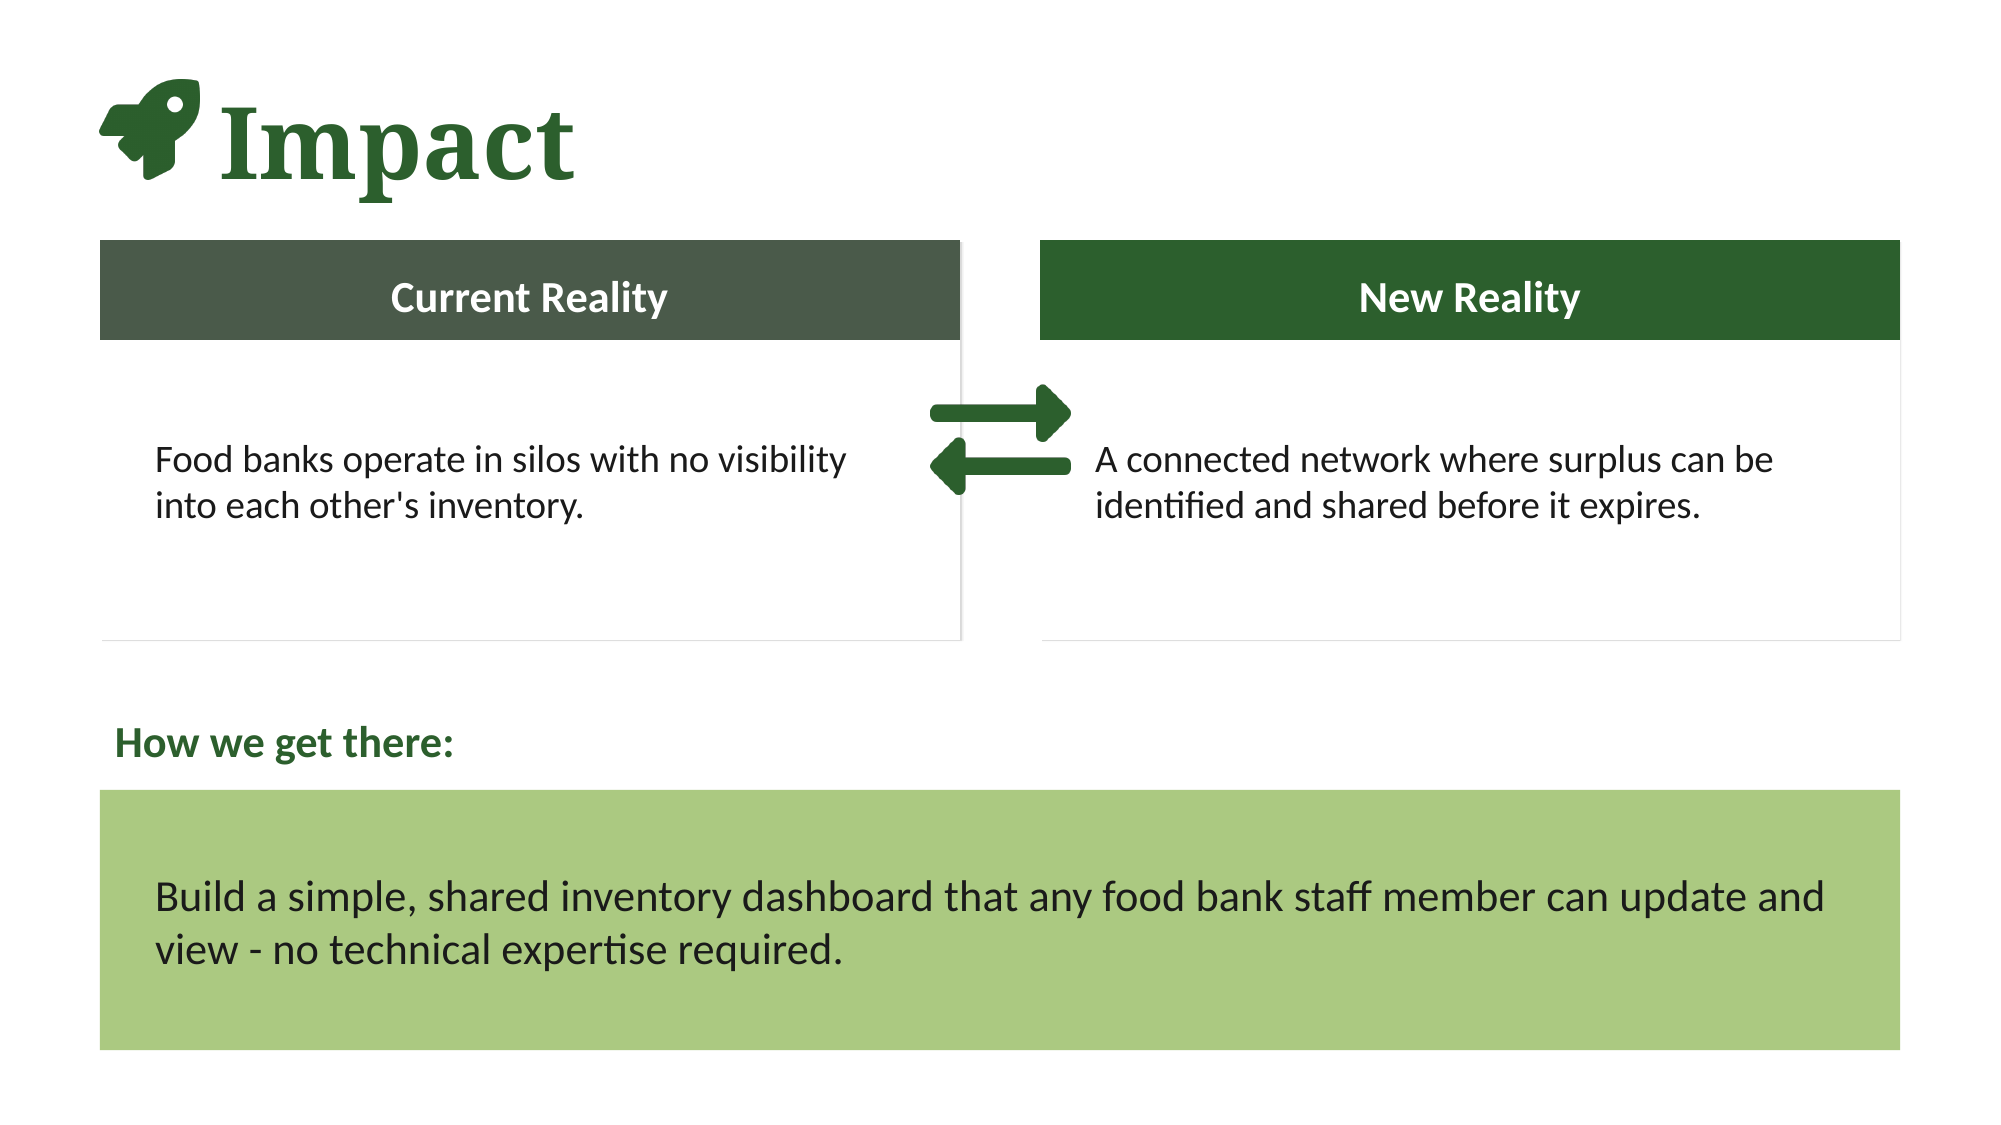

Impact
Current Reality
New Reality
Food banks operate in silos with no visibility into each other's inventory.
A connected network where surplus can be identified and shared before it expires.
How we get there:
Build a simple, shared inventory dashboard that any food bank staff member can update and view - no technical expertise required.